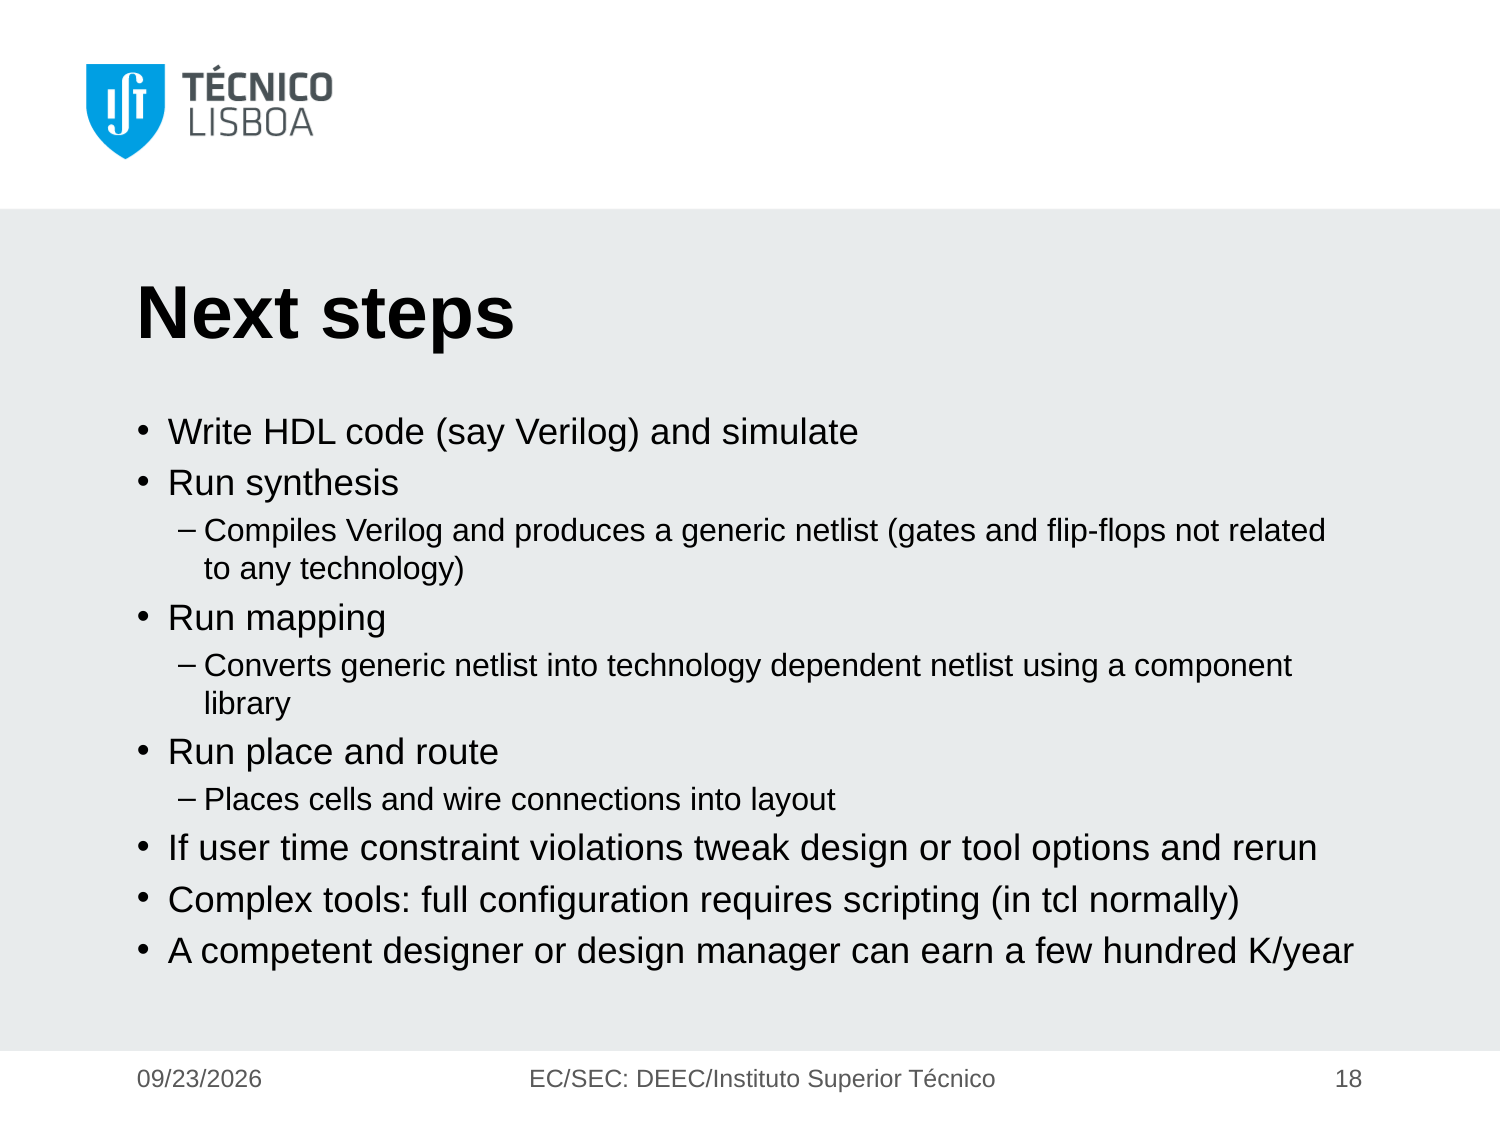

# Next steps
Write HDL code (say Verilog) and simulate
Run synthesis
Compiles Verilog and produces a generic netlist (gates and flip-flops not related to any technology)
Run mapping
Converts generic netlist into technology dependent netlist using a component library
Run place and route
Places cells and wire connections into layout
If user time constraint violations tweak design or tool options and rerun
Complex tools: full configuration requires scripting (in tcl normally)
A competent designer or design manager can earn a few hundred K/year
EC/SEC: DEEC/Instituto Superior Técnico